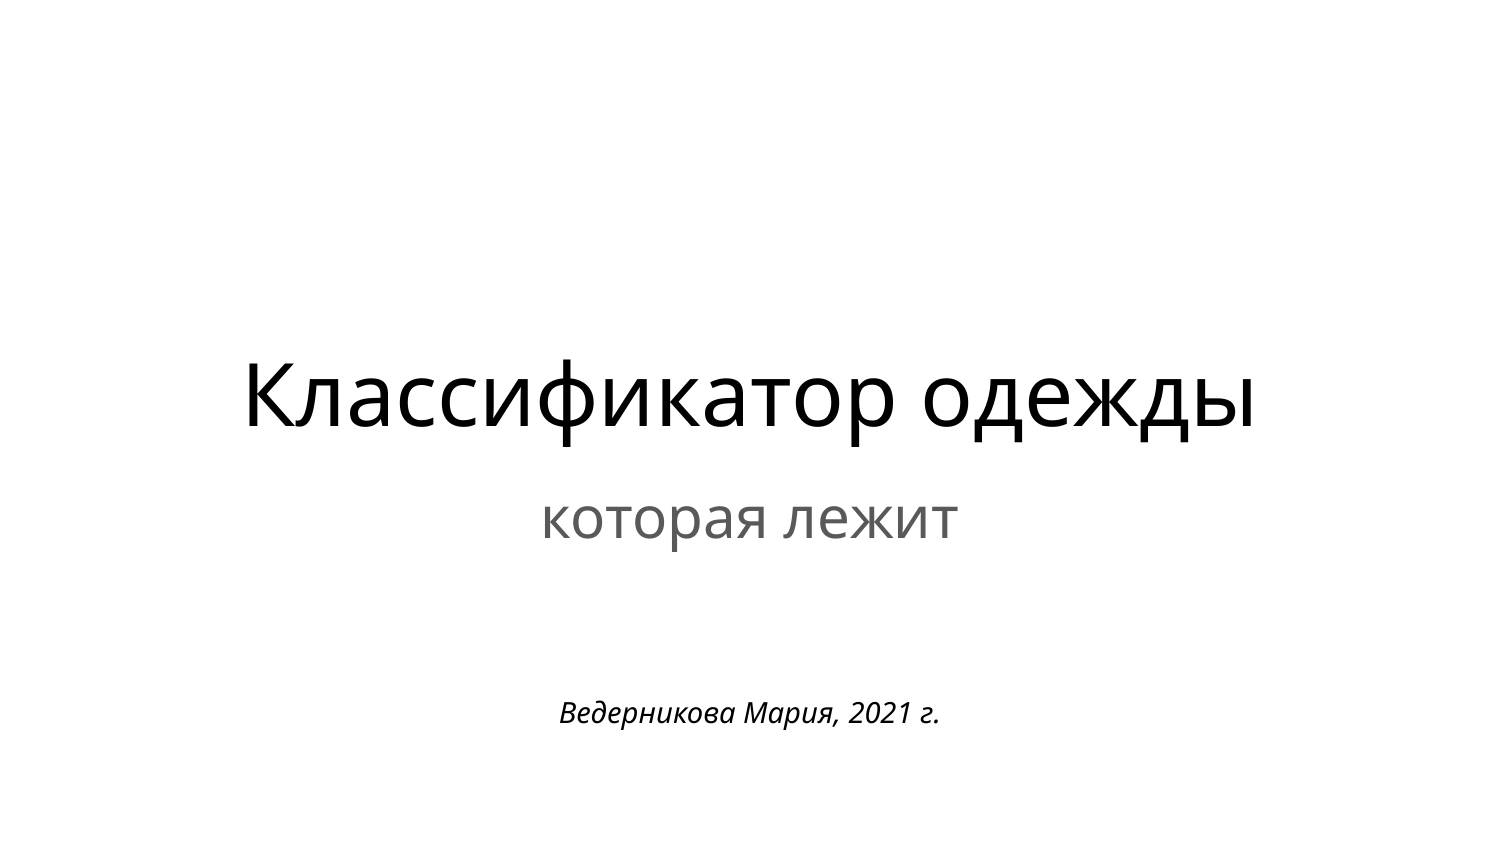

# Классификатор одежды
которая лежит
Ведерникова Мария, 2021 г.